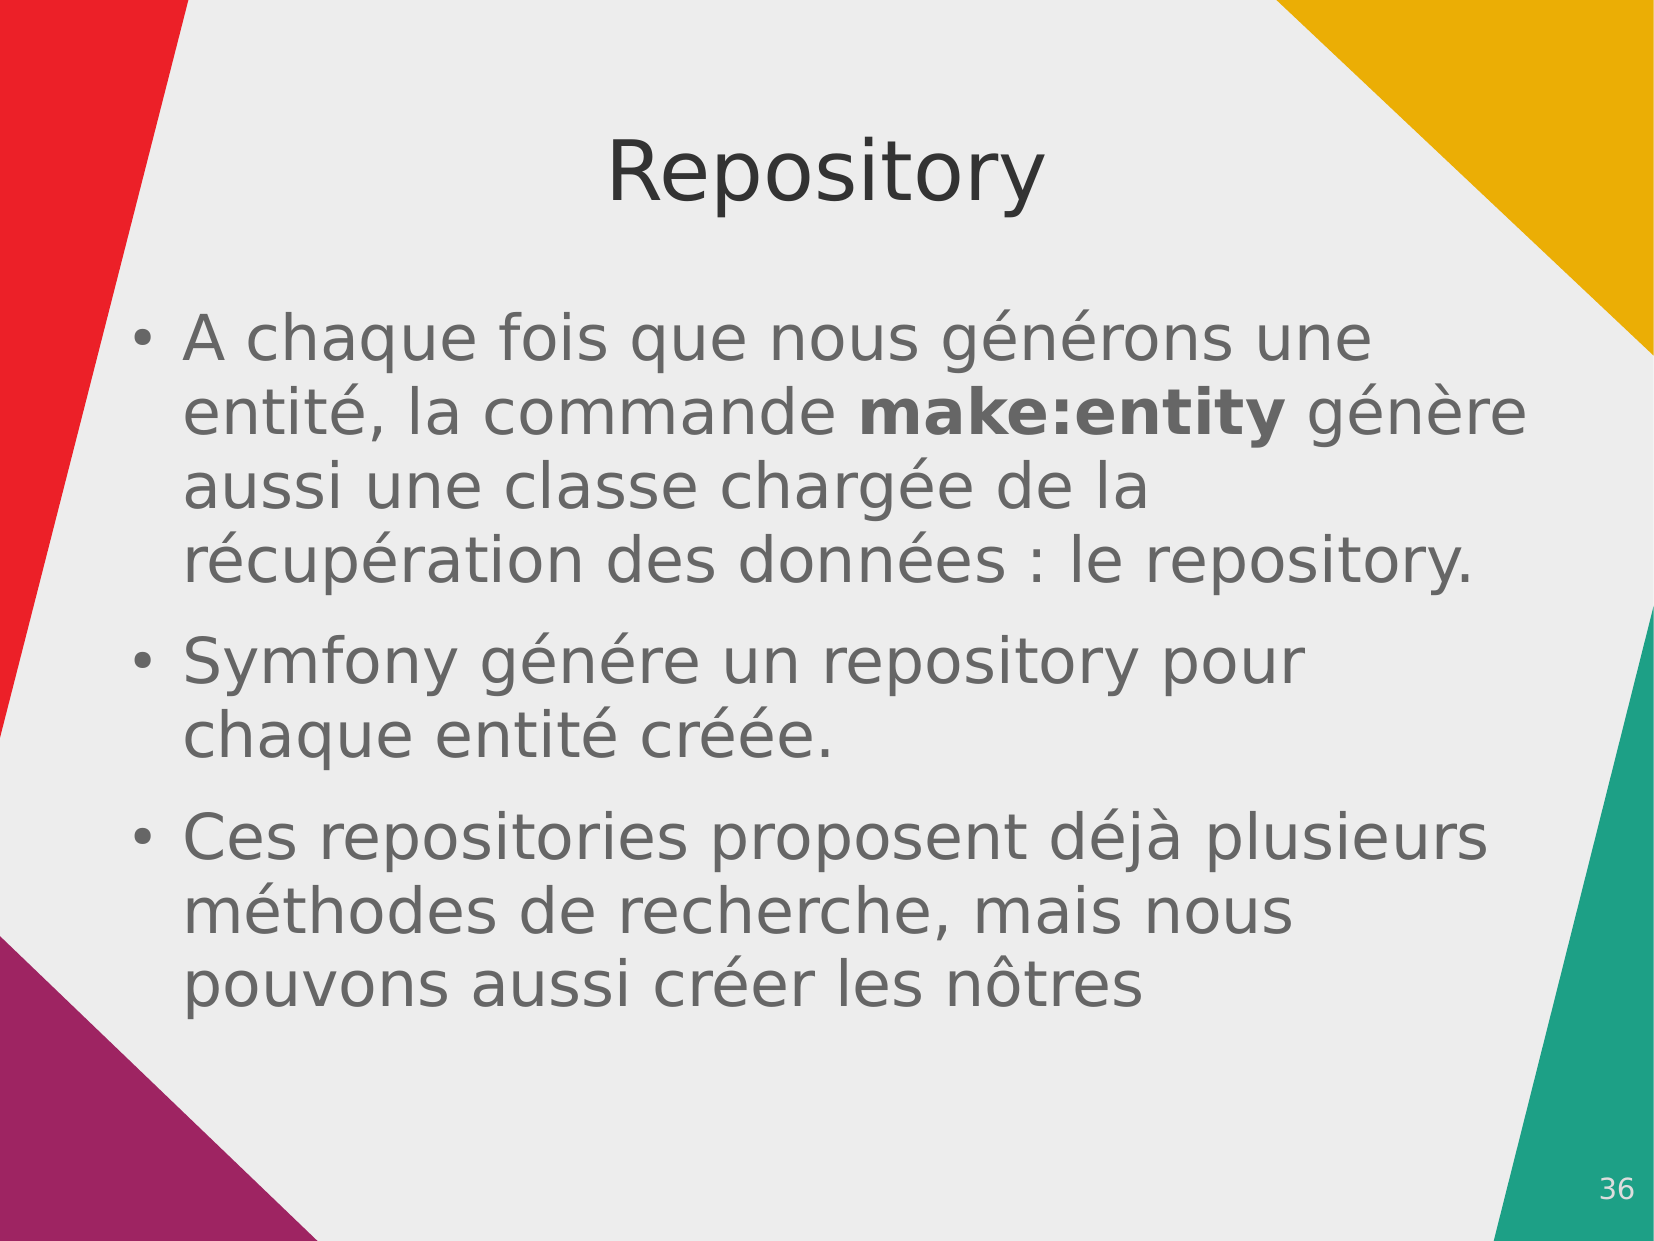

# Repository
A chaque fois que nous générons une entité, la commande make:entity génère aussi une classe chargée de la récupération des données : le repository.
Symfony génére un repository pour chaque entité créée.
Ces repositories proposent déjà plusieurs méthodes de recherche, mais nous pouvons aussi créer les nôtres
36